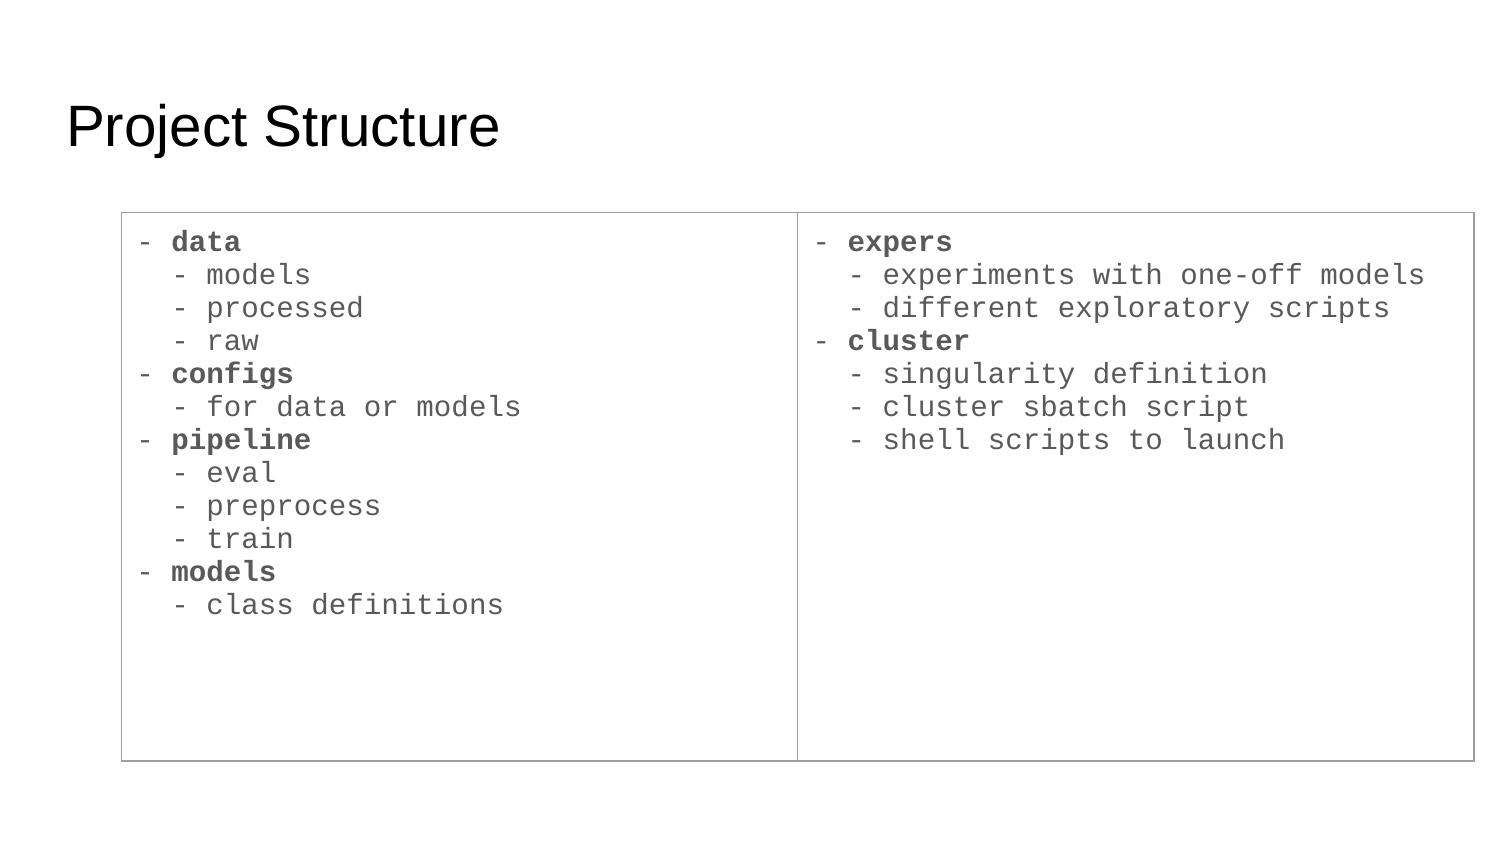

# Project Structure
| - data - models - processed - raw - configs - for data or models - pipeline - eval - preprocess - train - models - class definitions | - expers - experiments with one-off models - different exploratory scripts - cluster - singularity definition - cluster sbatch script - shell scripts to launch |
| --- | --- |